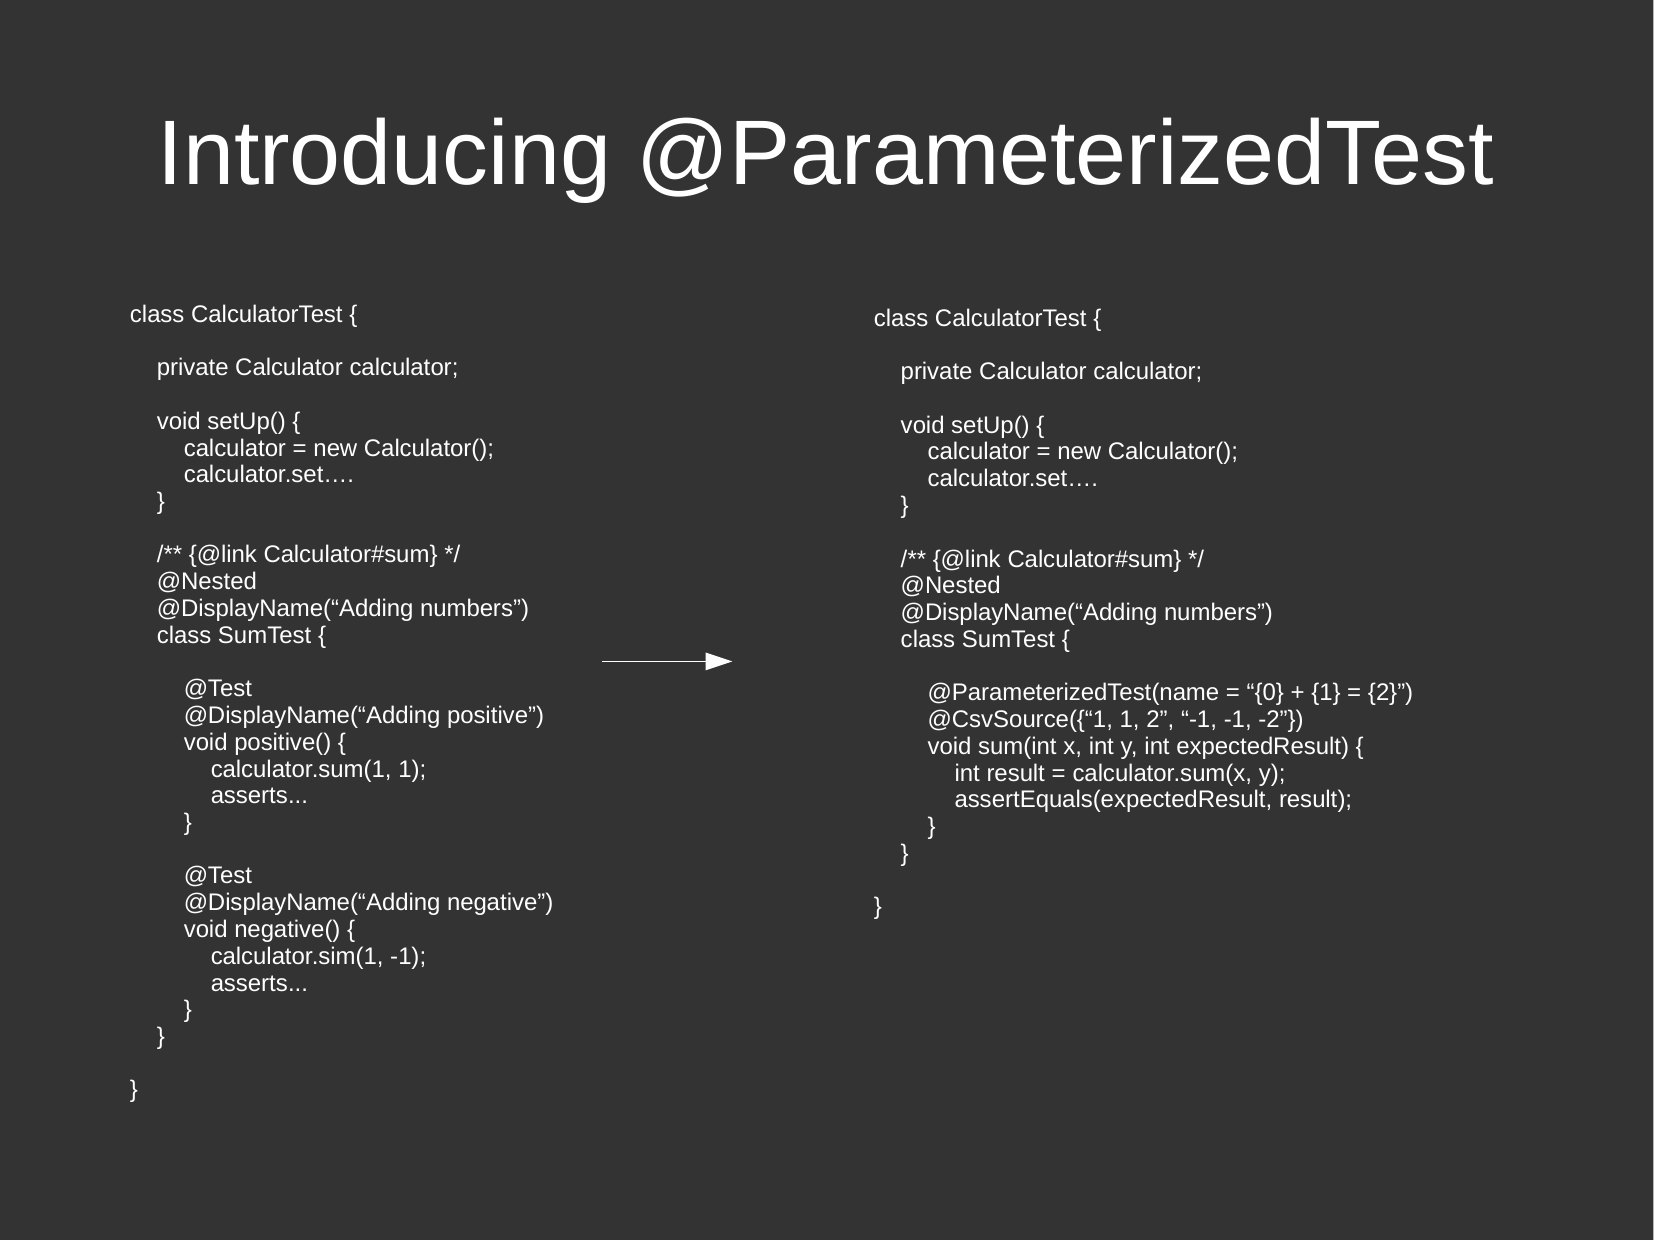

# Introducing @ParameterizedTest
class CalculatorTest {
 private Calculator calculator;
 void setUp() {
 calculator = new Calculator();
 calculator.set….
 }
 /** {@link Calculator#sum} */
 @Nested
 @DisplayName(“Adding numbers”)
 class SumTest {
 @Test
 @DisplayName(“Adding positive”)
 void positive() {
 calculator.sum(1, 1);
 asserts...
 }
 @Test
 @DisplayName(“Adding negative”)
 void negative() {
 calculator.sim(1, -1);
 asserts...
 }
 }
}
class CalculatorTest {
 private Calculator calculator;
 void setUp() {
 calculator = new Calculator();
 calculator.set….
 }
 /** {@link Calculator#sum} */
 @Nested
 @DisplayName(“Adding numbers”)
 class SumTest {
 @ParameterizedTest(name = “{0} + {1} = {2}”)
 @CsvSource({“1, 1, 2”, “-1, -1, -2”})
 void sum(int x, int y, int expectedResult) {
 int result = calculator.sum(x, y);
 assertEquals(expectedResult, result);
 }
 }
}